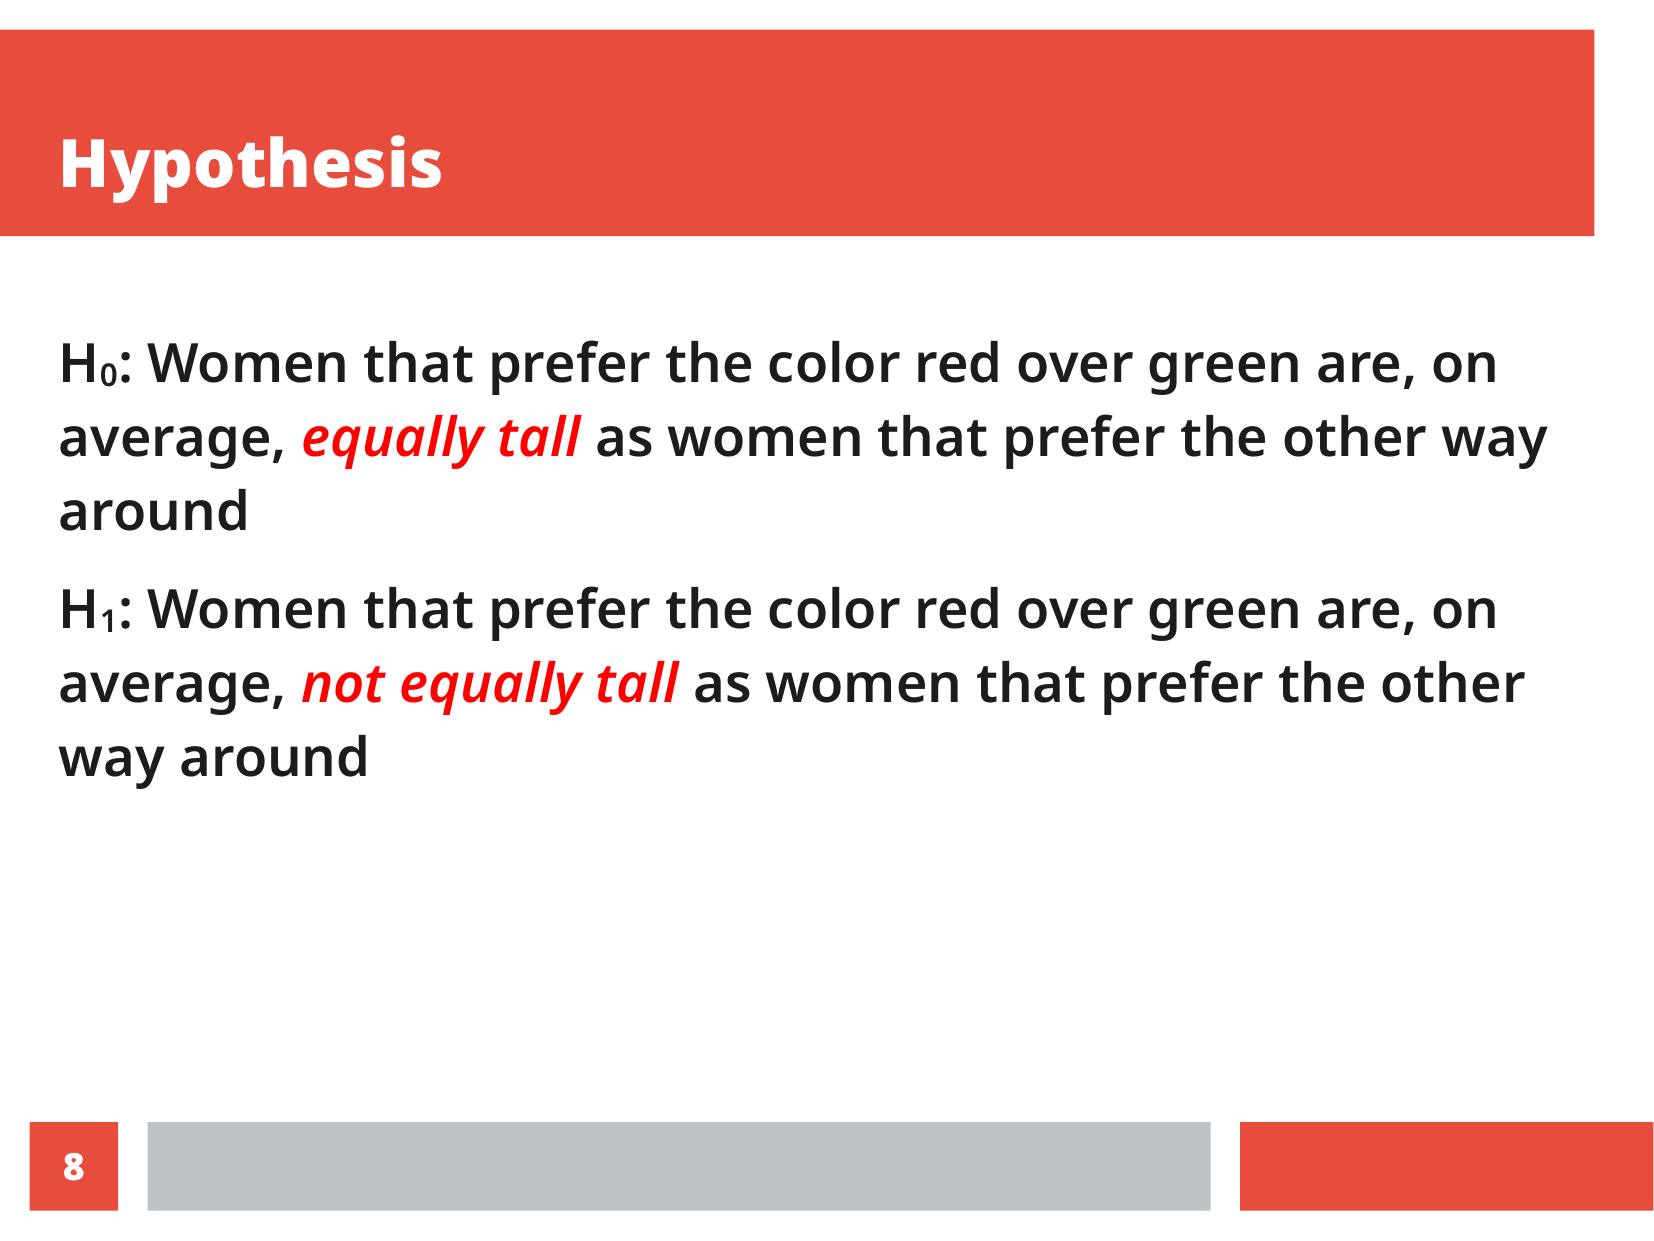

# Hypothesis
H0: Women that prefer the color red over green are, on average, equally tall as women that prefer the other way around
H1: Women that prefer the color red over green are, on average, not equally tall as women that prefer the other way around
8